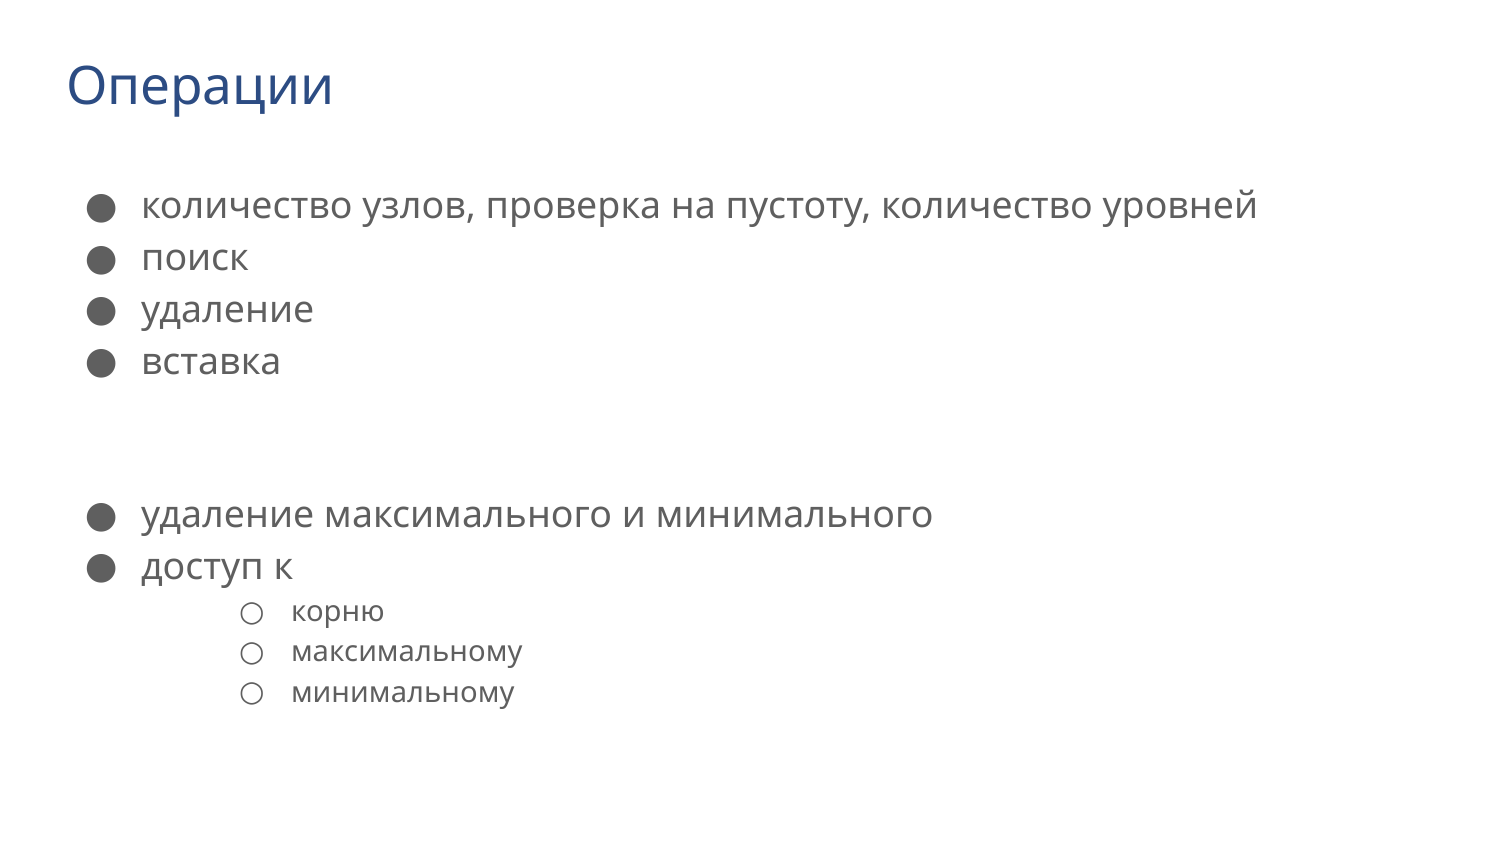

# Операции
количество узлов, проверка на пустоту, количество уровней
поиск
удаление
вставка
удаление максимального и минимального
доступ к
корню
максимальному
минимальному